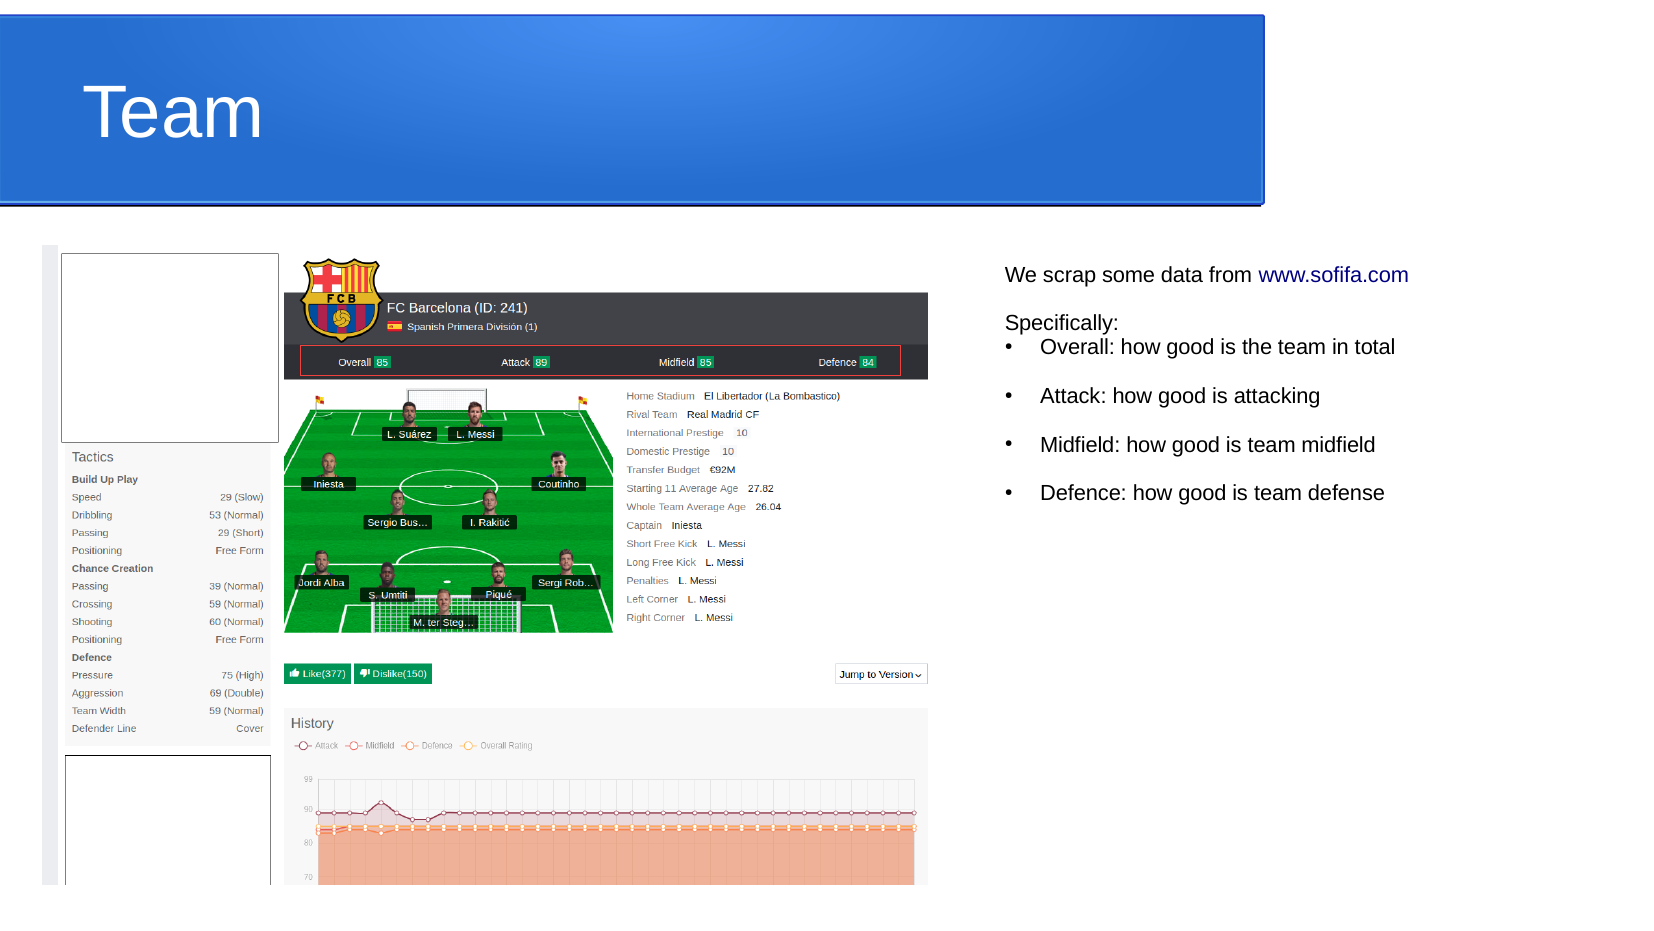

# Team
We scrap some data from www.sofifa.com
Specifically:
Overall: how good is the team in total
Attack: how good is attacking
Midfield: how good is team midfield
Defence: how good is team defense